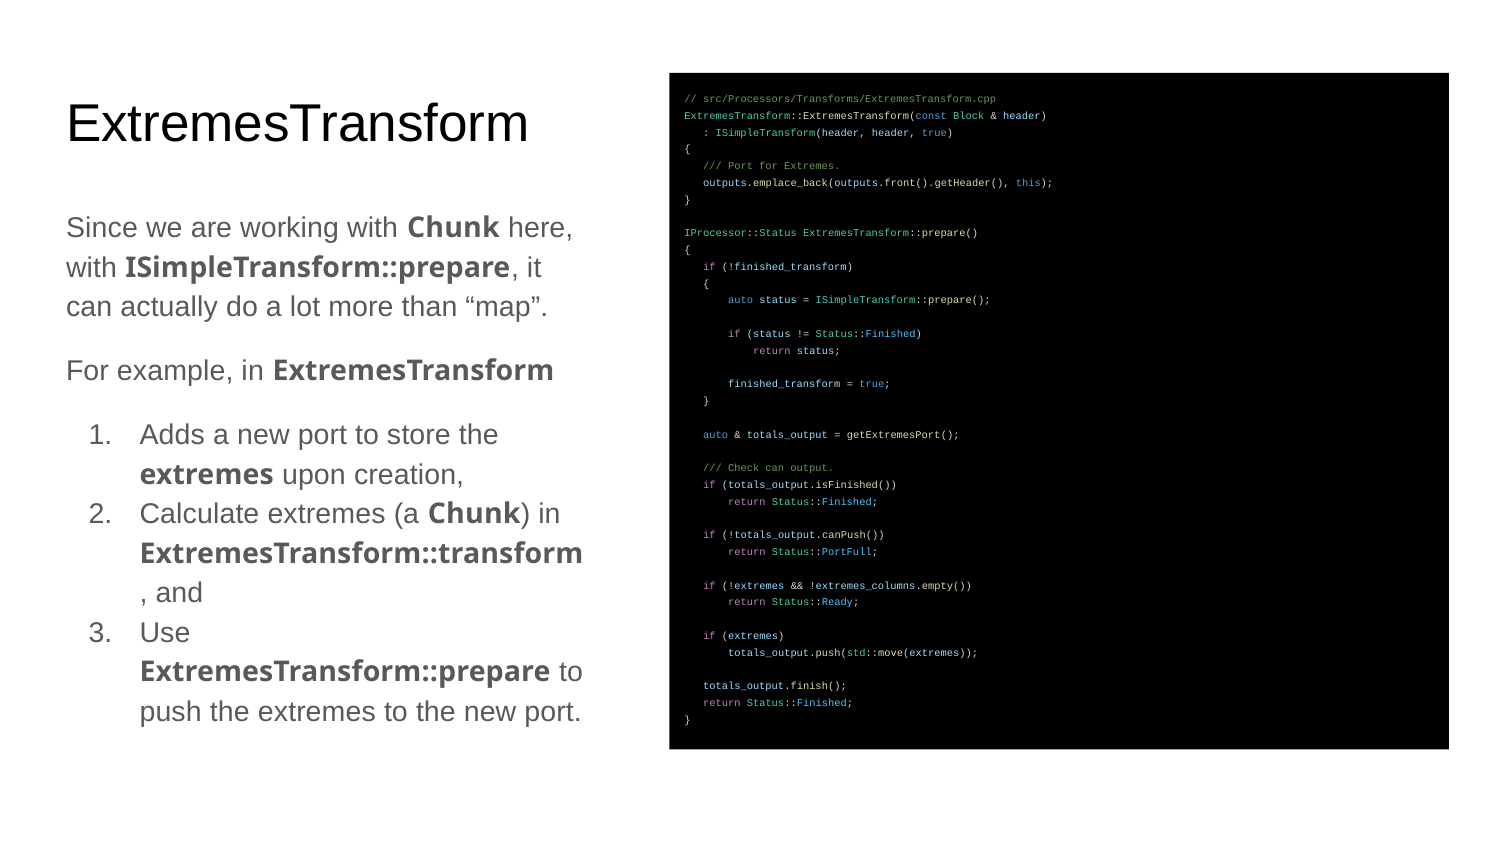

# ExtremesTransform
// src/Processors/Transforms/ExtremesTransform.cpp
ExtremesTransform::ExtremesTransform(const Block & header)
 : ISimpleTransform(header, header, true)
{
 /// Port for Extremes.
 outputs.emplace_back(outputs.front().getHeader(), this);
}
IProcessor::Status ExtremesTransform::prepare()
{
 if (!finished_transform)
 {
 auto status = ISimpleTransform::prepare();
 if (status != Status::Finished)
 return status;
 finished_transform = true;
 }
 auto & totals_output = getExtremesPort();
 /// Check can output.
 if (totals_output.isFinished())
 return Status::Finished;
 if (!totals_output.canPush())
 return Status::PortFull;
 if (!extremes && !extremes_columns.empty())
 return Status::Ready;
 if (extremes)
 totals_output.push(std::move(extremes));
 totals_output.finish();
 return Status::Finished;
}
Since we are working with Chunk here, with ISimpleTransform::prepare, it can actually do a lot more than “map”.
For example, in ExtremesTransform
Adds a new port to store the extremes upon creation,
Calculate extremes (a Chunk) in ExtremesTransform::transform, and
Use ExtremesTransform::prepare to push the extremes to the new port.